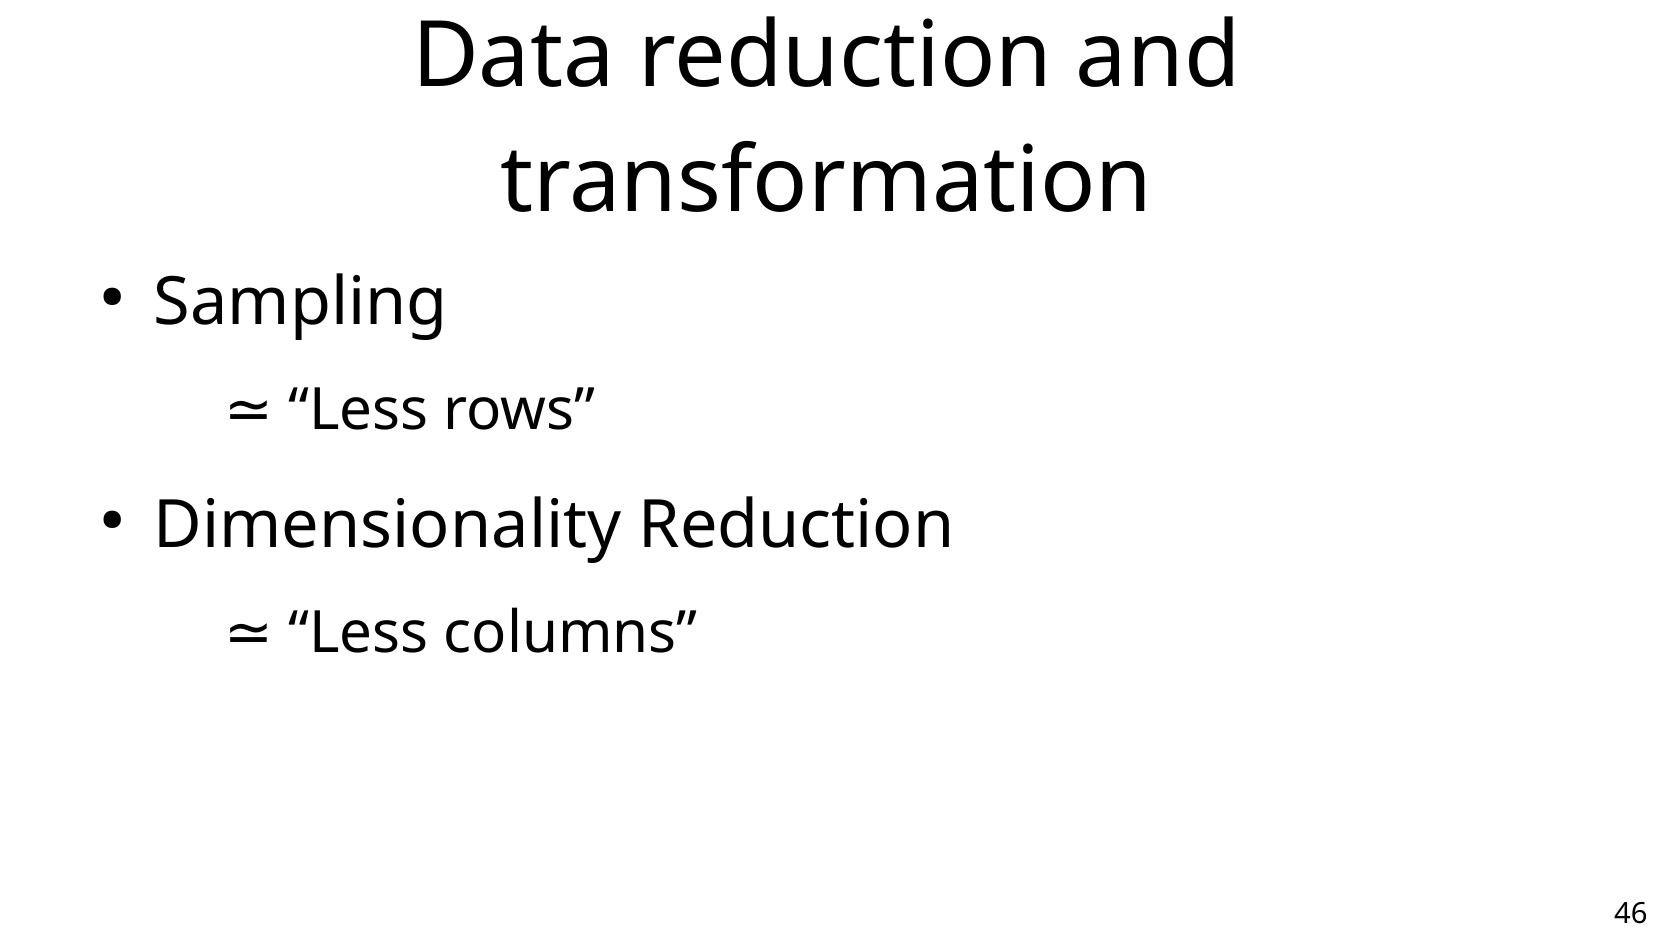

# Data reduction and transformation
Sampling
≃ “Less rows”
Dimensionality Reduction
≃ “Less columns”
46